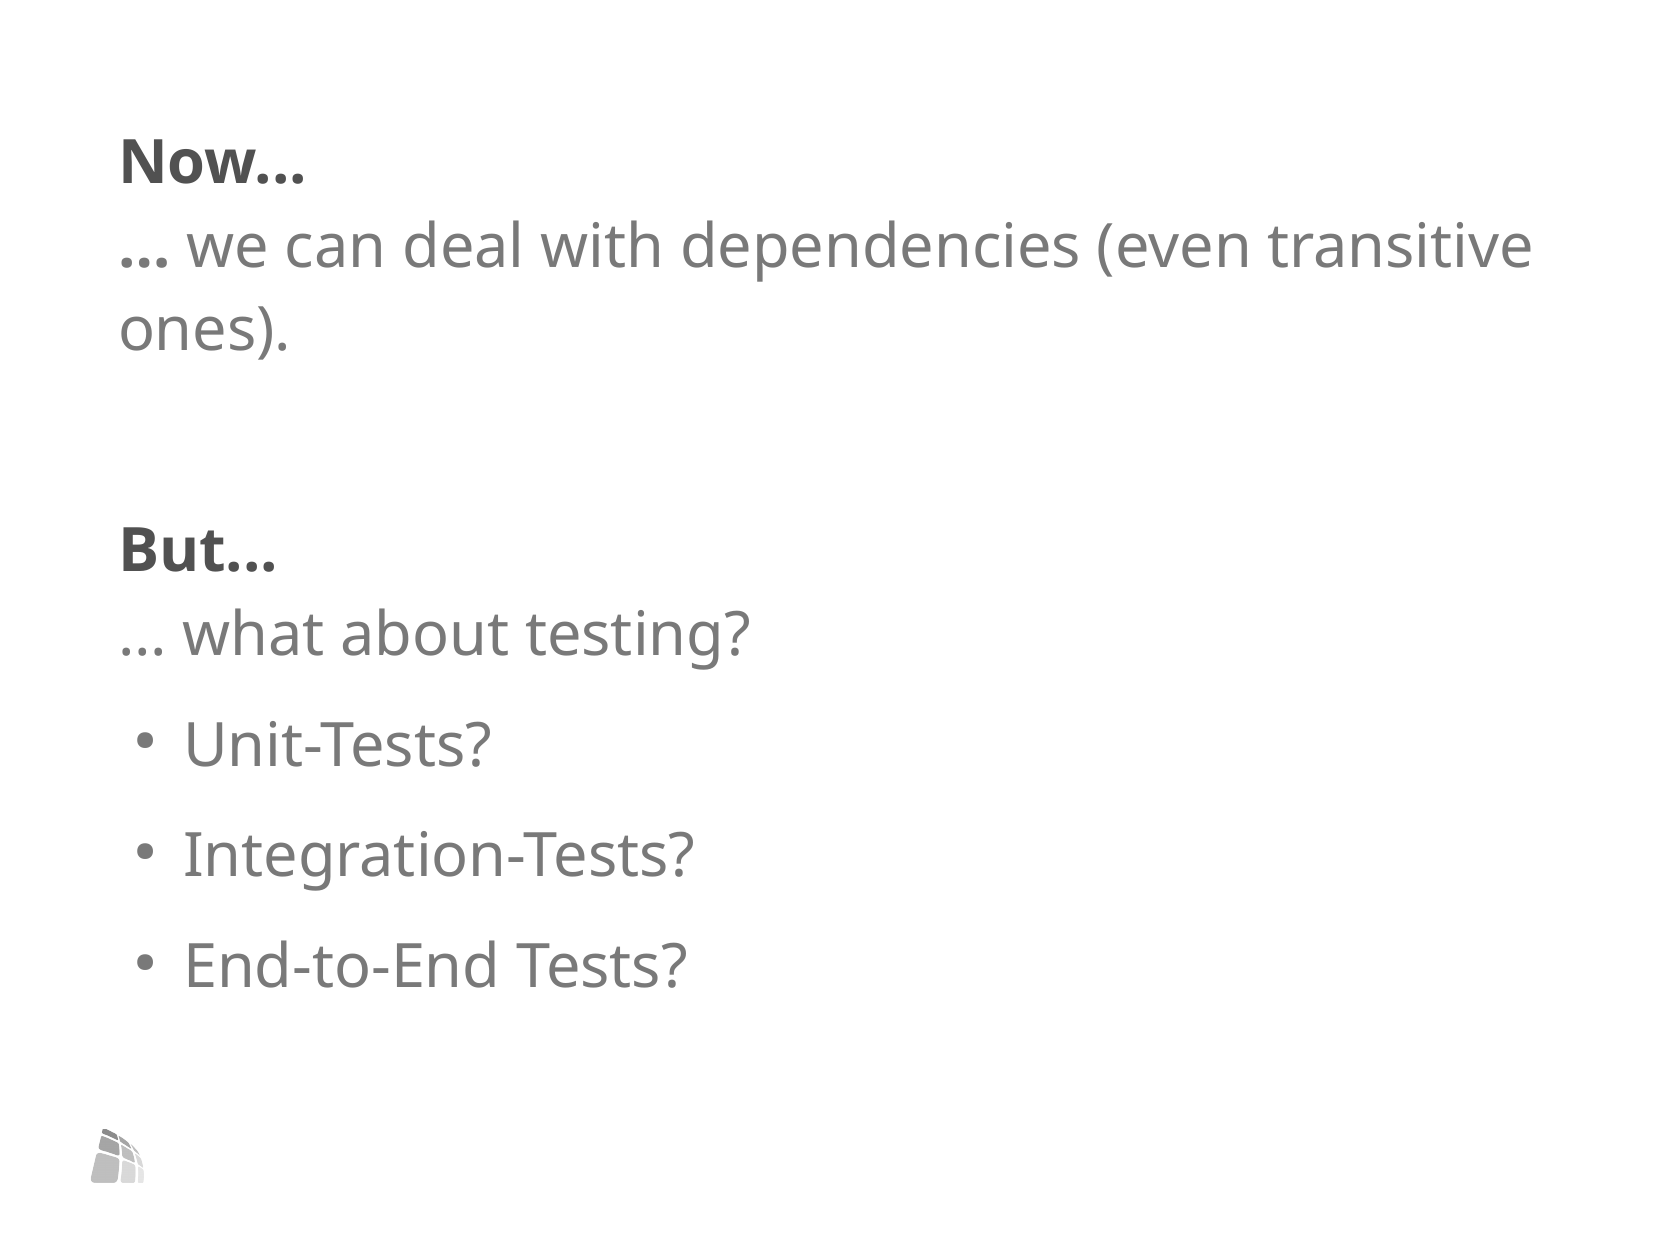

# Now... … we can deal with dependencies (even transitive ones).
But...
… what about testing?
Unit-Tests?
Integration-Tests?
End-to-End Tests?